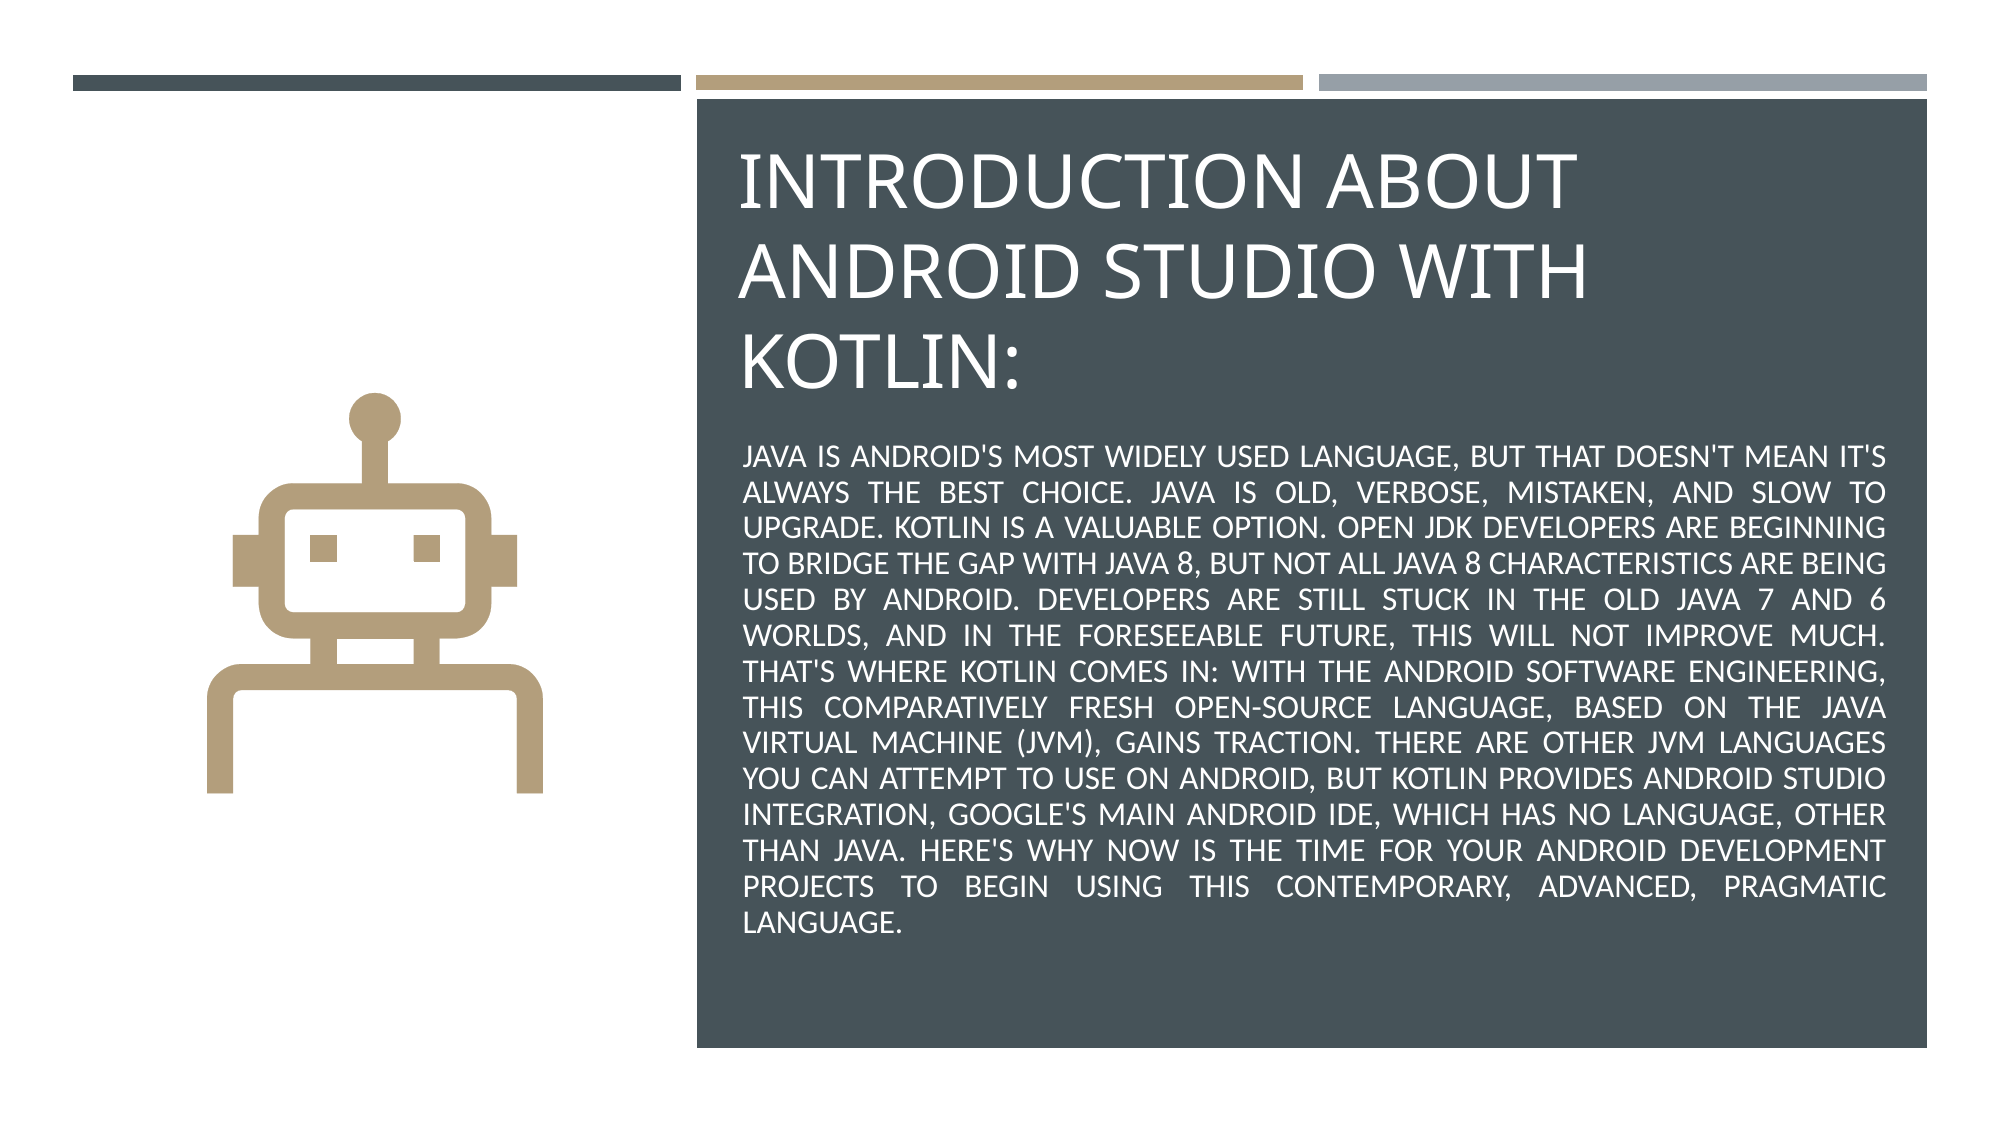

# Introduction About Android Studio with kotlin:
Java is Android's most widely used language, but that doesn't mean it's always the best choice. Java is old, verbose, mistaken, and slow to upgrade. Kotlin is a valuable option. Open JDK developers are beginning to bridge the gap with Java 8, but not all Java 8 characteristics are being used by Android. Developers are still stuck in the old Java 7 and 6 worlds, and in the foreseeable future, this will not improve much. That's where Kotlin comes in: With the Android software Engineering, this comparatively fresh open-source language, based on the Java Virtual Machine (JVM), gains traction. There are other JVM languages you can attempt to use on Android, but Kotlin provides Android Studio integration, Google's main Android IDE, which has no language, other than Java. Here's why now is the time for your Android development projects to begin using this contemporary, advanced, pragmatic language.